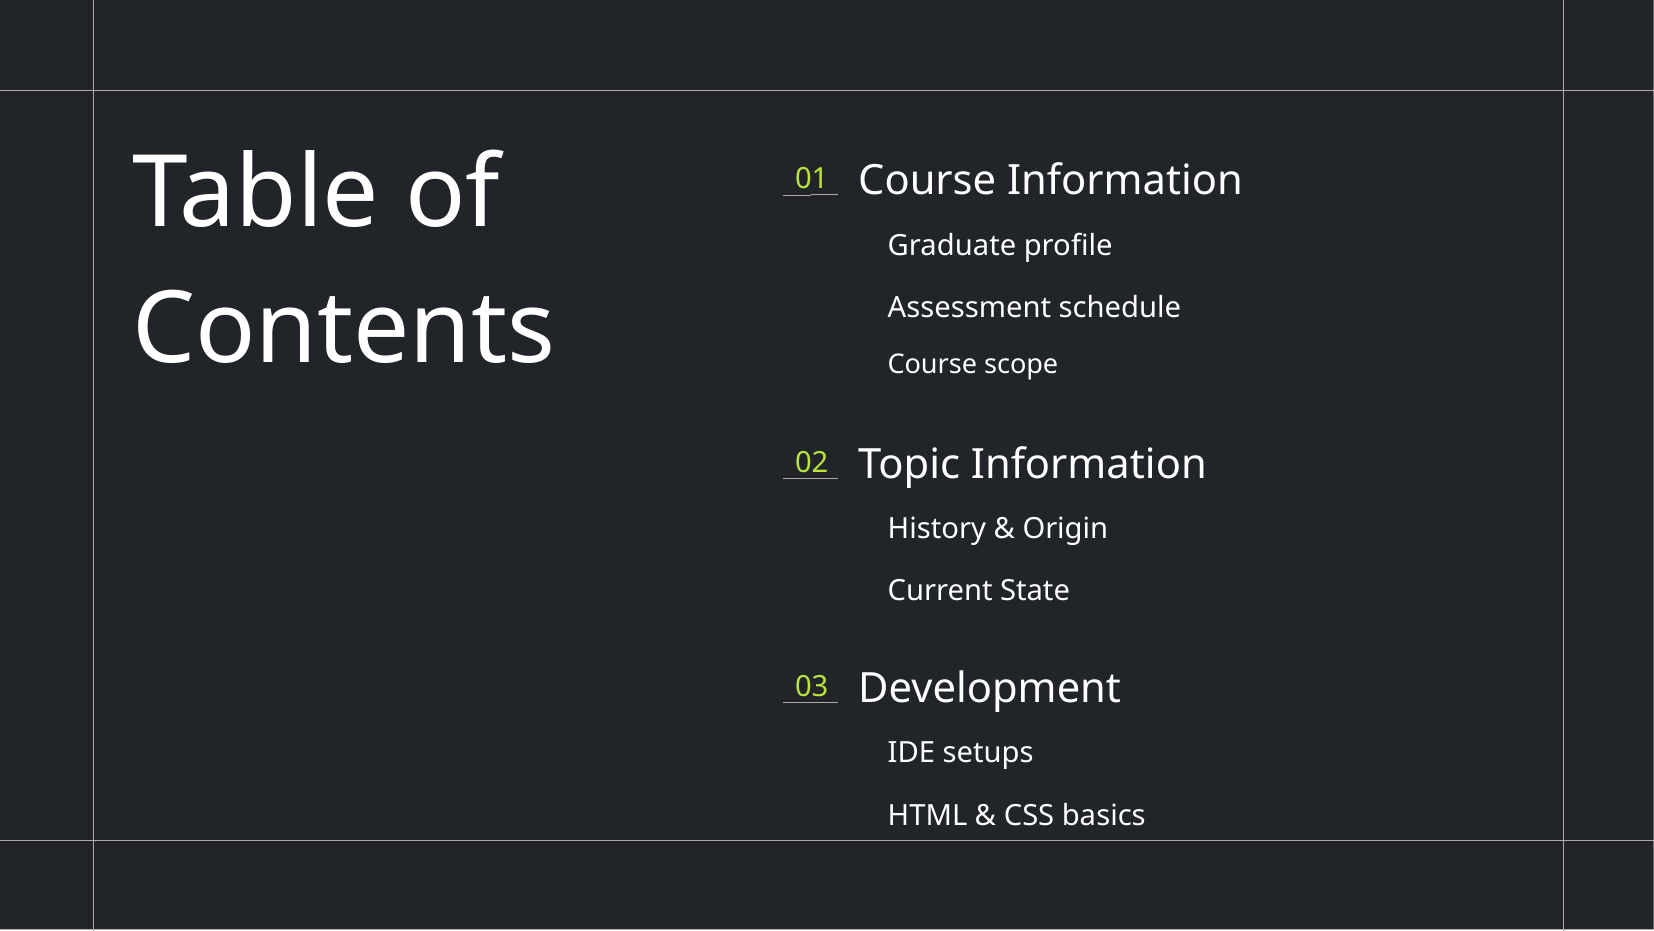

Table of
Contents
Course Information
01
Graduate profile
Assessment schedule
Course scope
Topic Information
02
History & Origin
Current State
Development
03
IDE setups
HTML & CSS basics